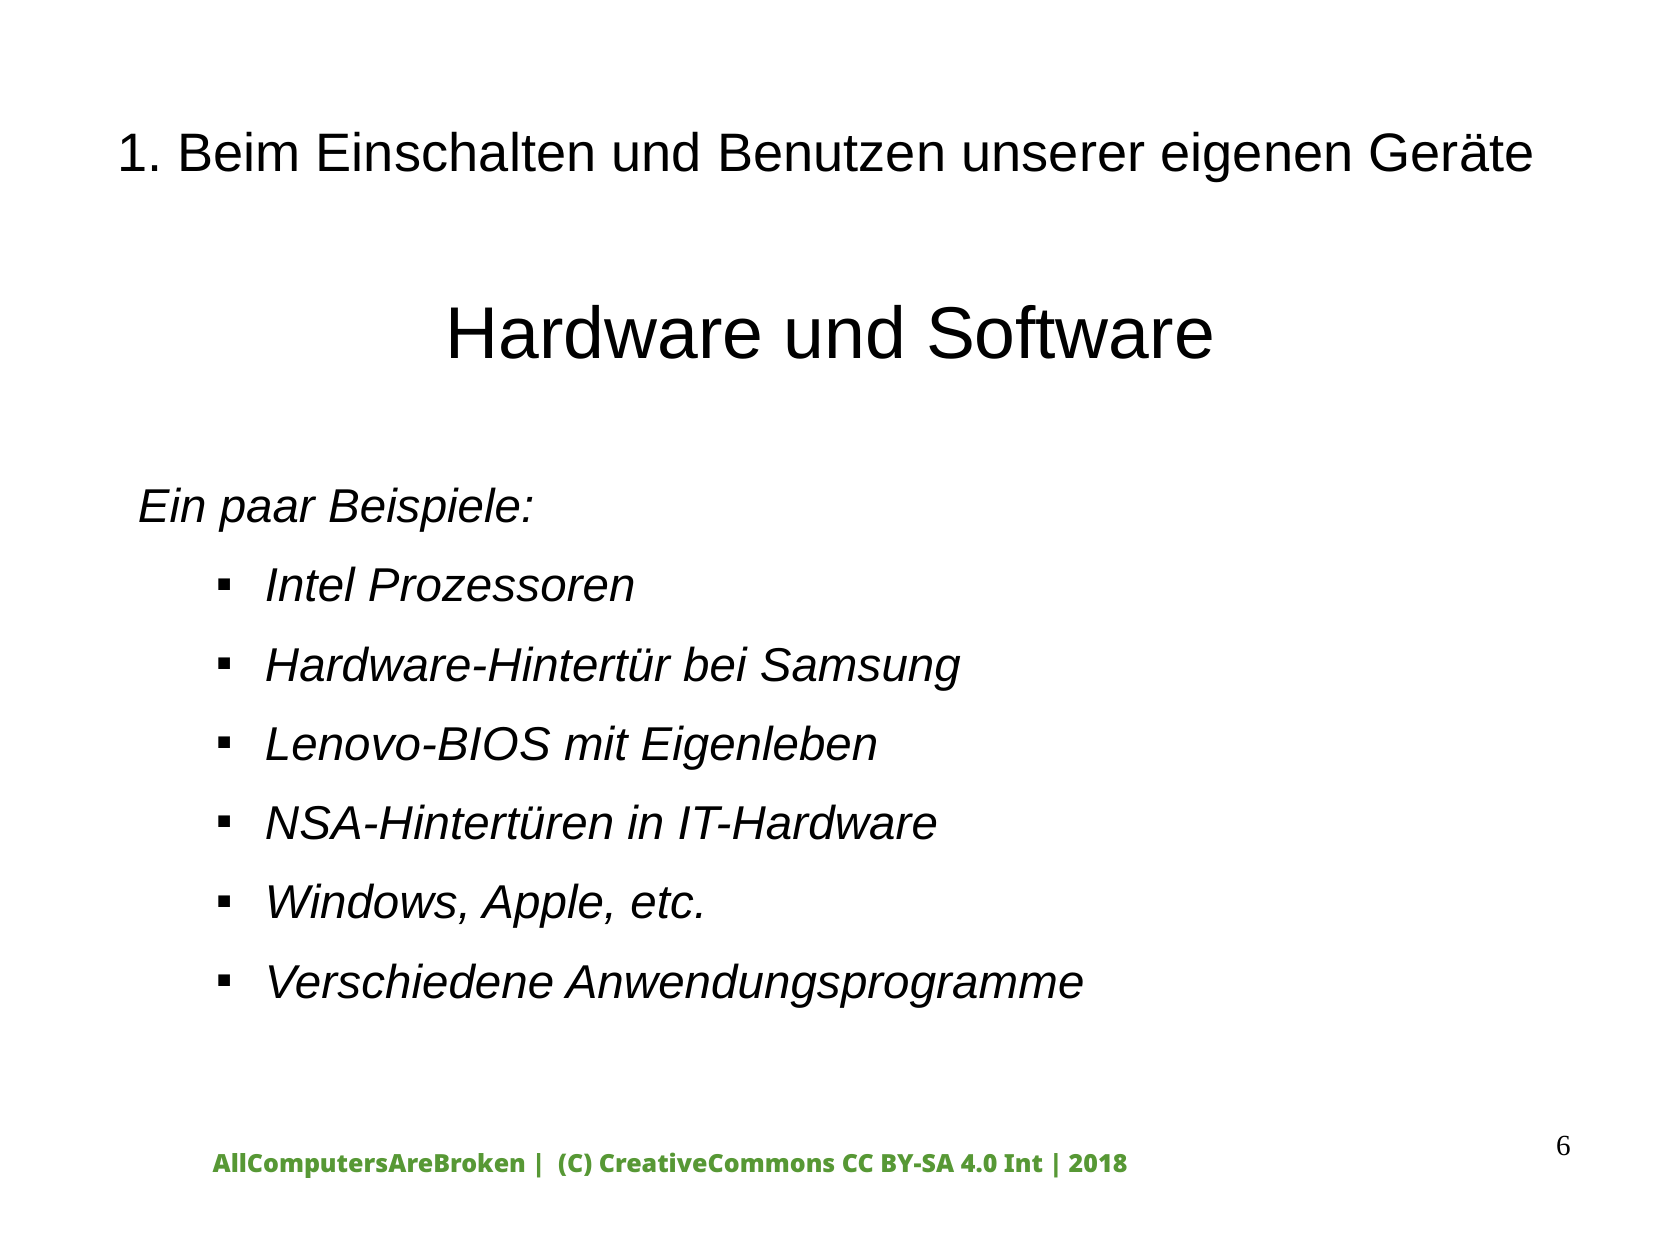

# 1. Beim Einschalten und Benutzen unserer eigenen Geräte
Hardware und Software
Ein paar Beispiele:
Intel Prozessoren
Hardware-Hintertür bei Samsung
Lenovo-BIOS mit Eigenleben
NSA-Hintertüren in IT-Hardware
Windows, Apple, etc.
Verschiedene Anwendungsprogramme
6
AllComputersAreBroken | benlason | (c) Creative Commons CC By-SA 4.0 Int